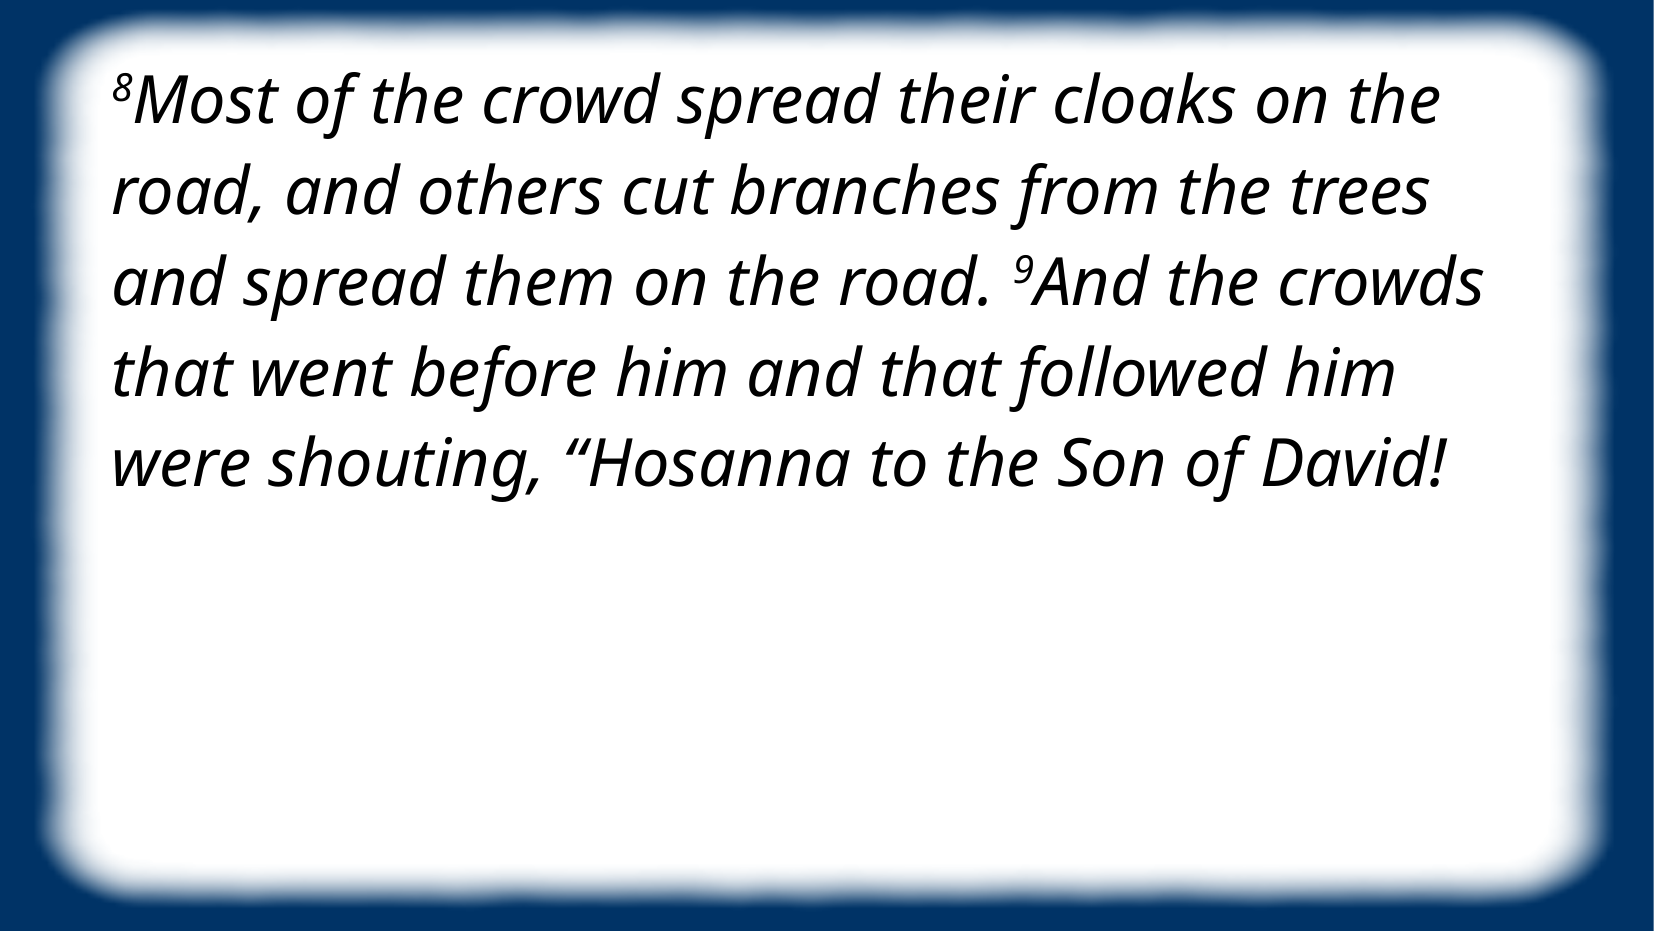

8Most of the crowd spread their cloaks on the road, and others cut branches from the trees and spread them on the road. 9And the crowds that went before him and that followed him were shouting, “Hosanna to the Son of David!